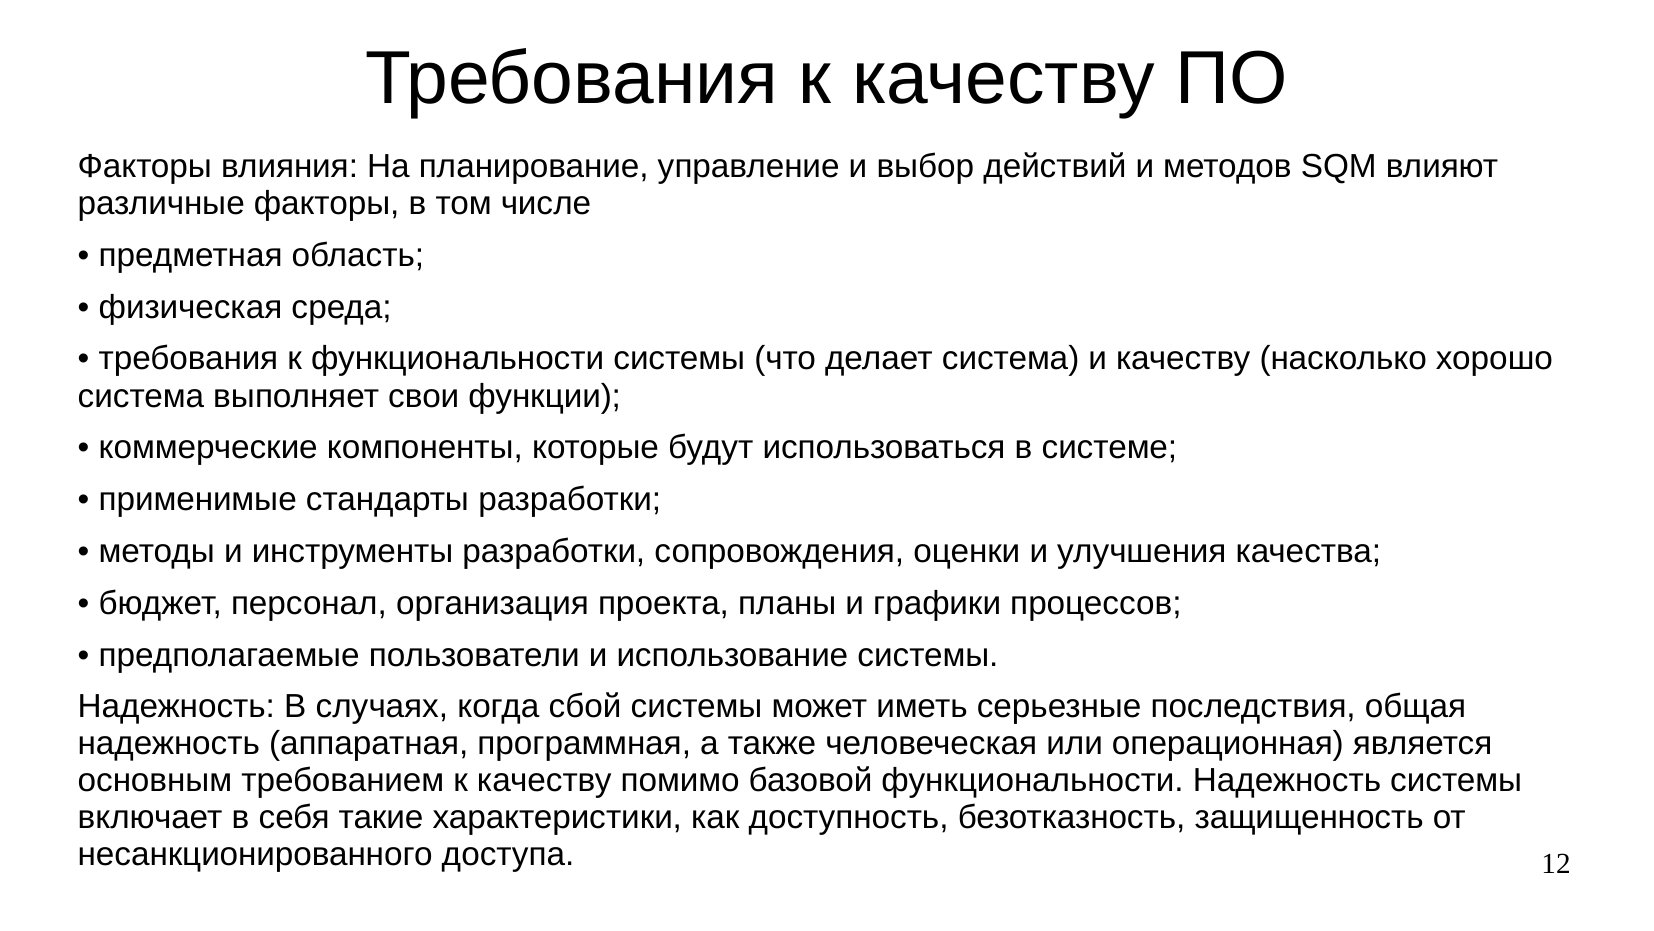

# Требования к качеству ПО
Факторы влияния: На планирование, управление и выбор действий и методов SQM влияют различные факторы, в том числе
• предметная область;
• физическая среда;
• требования к функциональности системы (что делает система) и качеству (насколько хорошо система выполняет свои функции);
• коммерческие компоненты, которые будут использоваться в системе;
• применимые стандарты разработки;
• методы и инструменты разработки, сопровождения, оценки и улучшения качества;
• бюджет, персонал, организация проекта, планы и графики процессов;
• предполагаемые пользователи и использование системы.
Надежность: В случаях, когда сбой системы может иметь серьезные последствия, общая надежность (аппаратная, программная, а также человеческая или операционная) является основным требованием к качеству помимо базовой функциональности. Надежность системы включает в себя такие характеристики, как доступность, безотказность, защищенность от несанкционированного доступа.
12